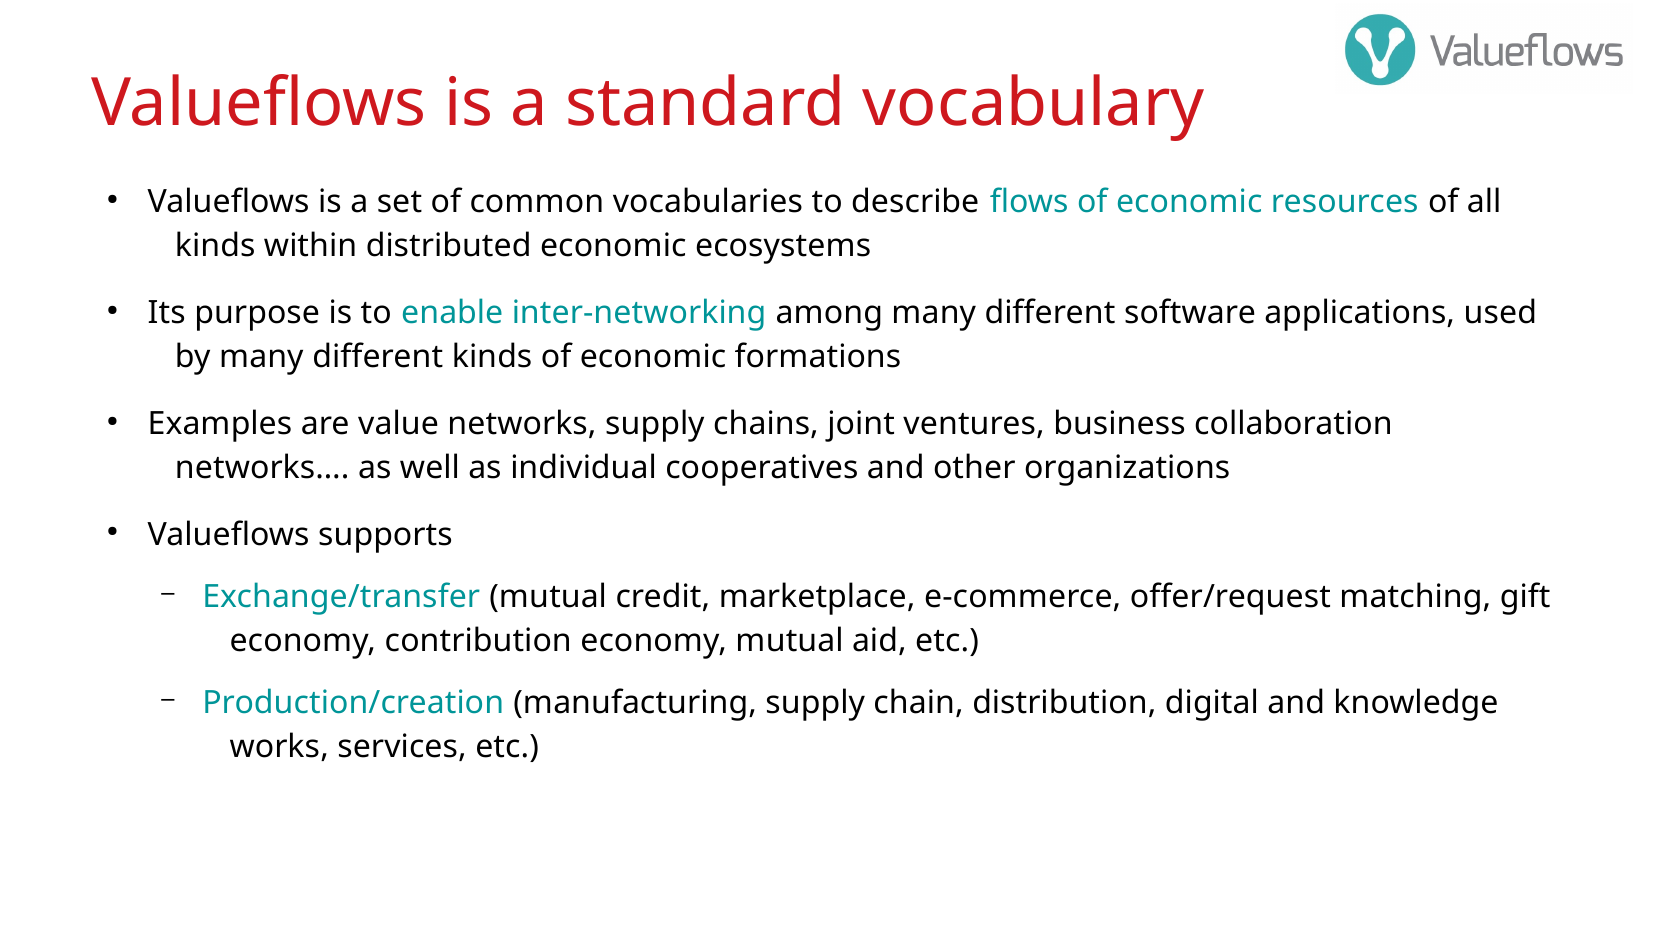

Valueflows is a standard vocabulary
# Valueflows is a set of common vocabularies to describe flows of economic resources of all kinds within distributed economic ecosystems
Its purpose is to enable inter-networking among many different software applications, used by many different kinds of economic formations
Examples are value networks, supply chains, joint ventures, business collaboration networks…. as well as individual cooperatives and other organizations
Valueflows supports
Exchange/transfer (mutual credit, marketplace, e-commerce, offer/request matching, gift economy, contribution economy, mutual aid, etc.)
Production/creation (manufacturing, supply chain, distribution, digital and knowledge works, services, etc.)